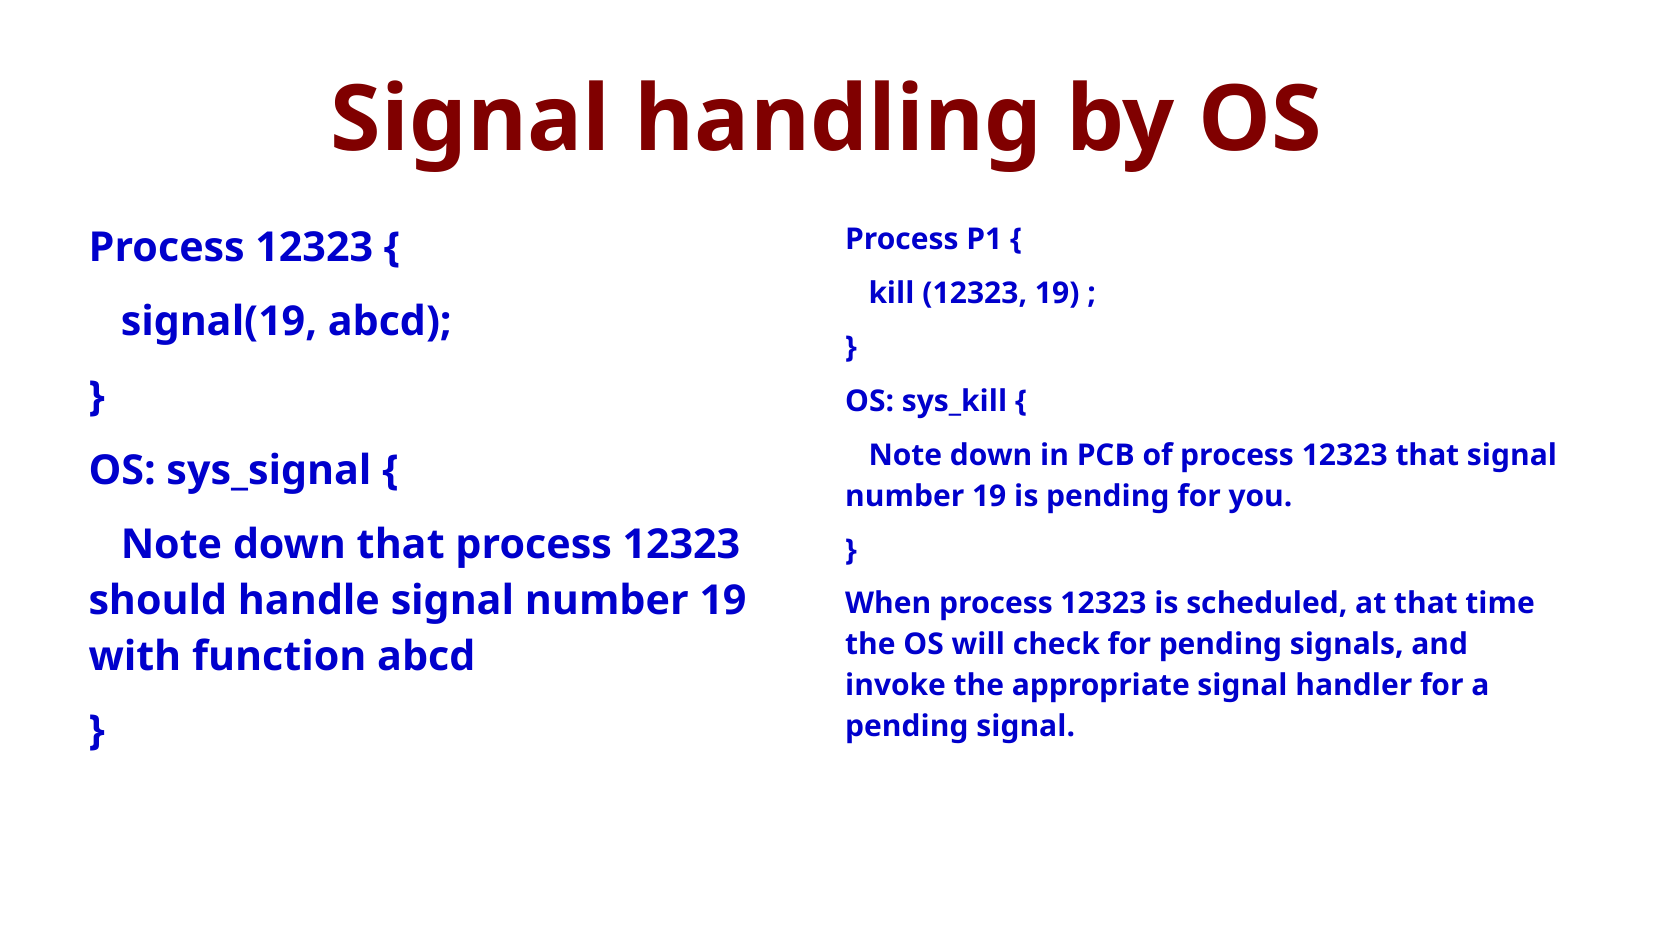

# Signal handling by OS
Process 12323 {
 signal(19, abcd);
}
OS: sys_signal {
 Note down that process 12323 should handle signal number 19 with function abcd
}
Process P1 {
 kill (12323, 19) ;
}
OS: sys_kill {
 Note down in PCB of process 12323 that signal number 19 is pending for you.
}
When process 12323 is scheduled, at that time the OS will check for pending signals, and invoke the appropriate signal handler for a pending signal.